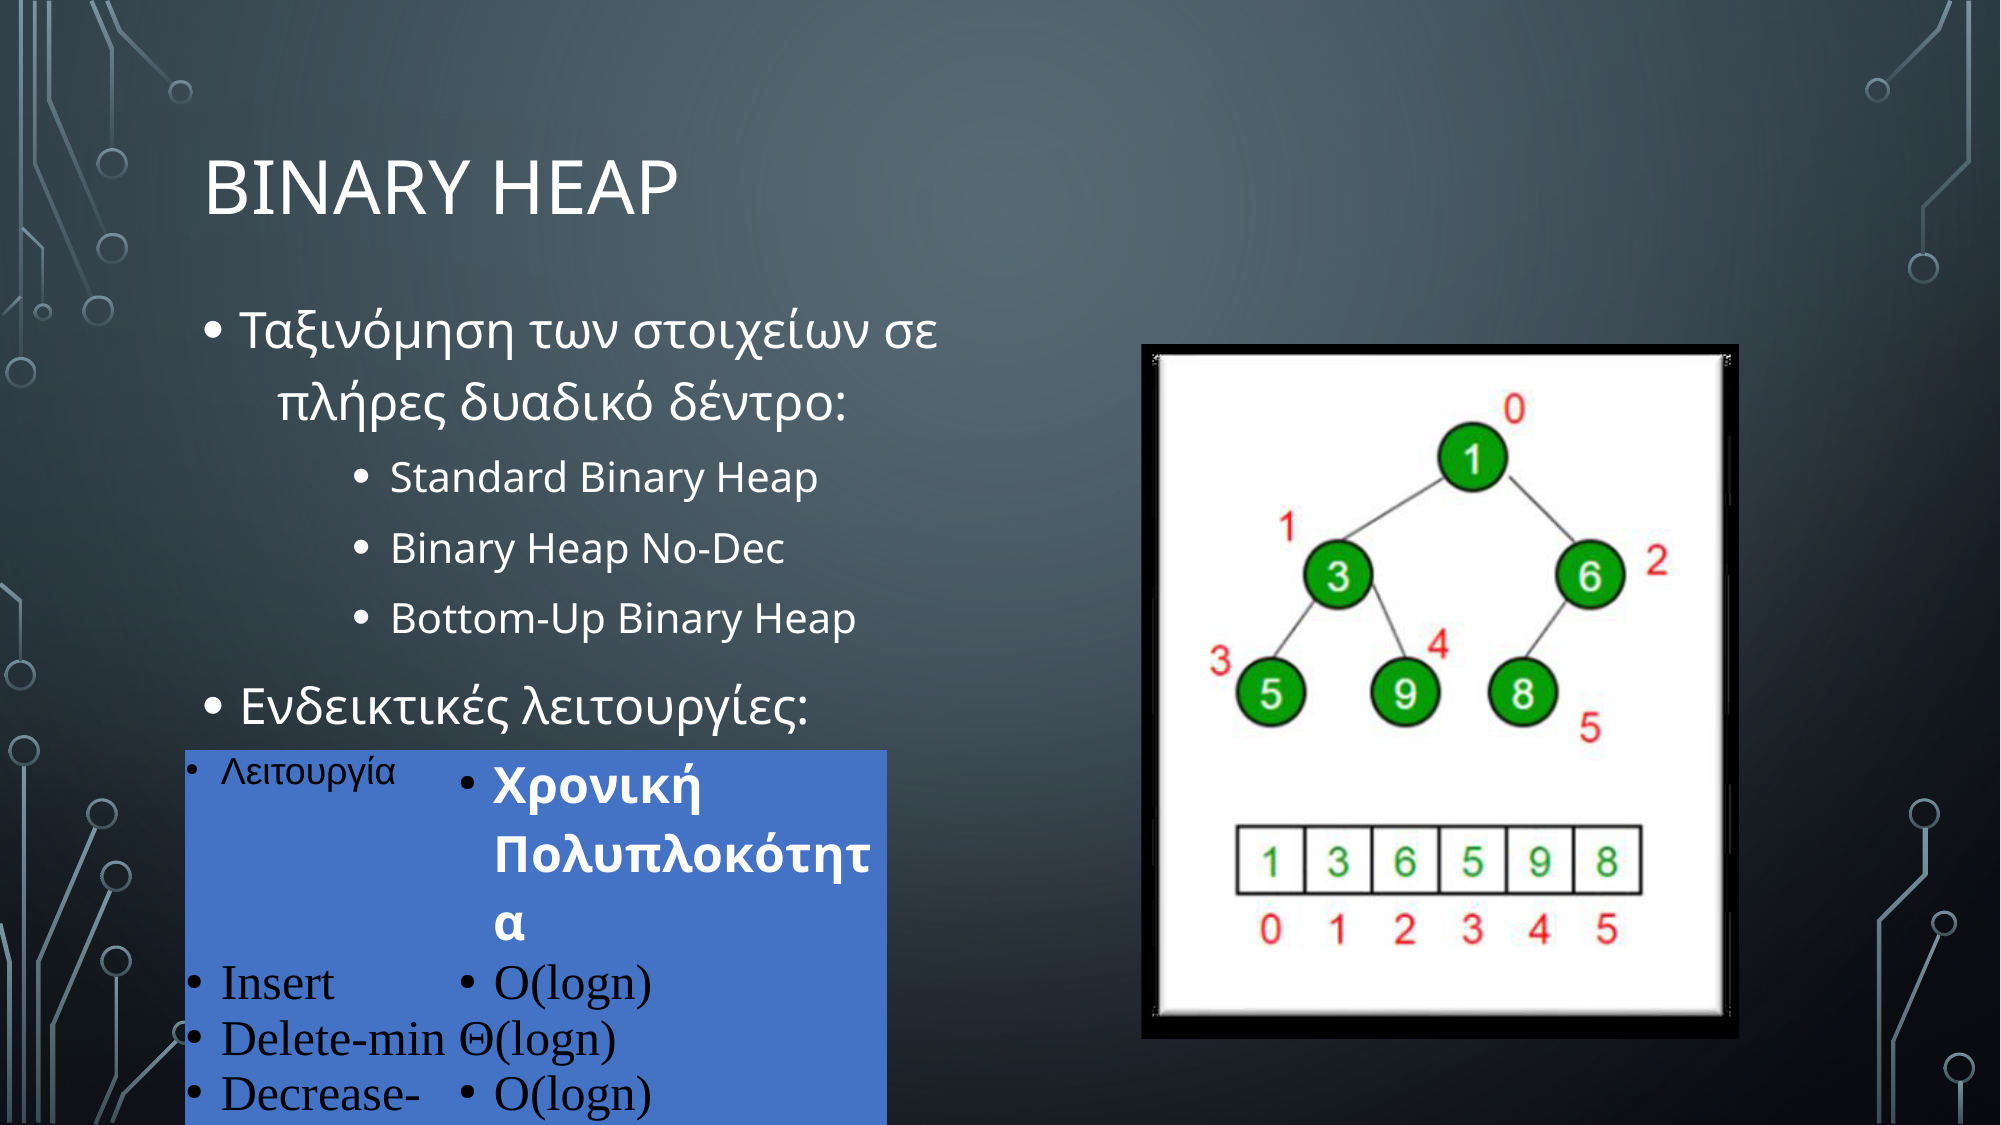

# BINARY HEAP
Ταξινόμηση των στοιχείων σε πλήρες δυαδικό δέντρο:
Standard Binary Heap
Binary Heap No-Dec
Bottom-Up Binary Heap
Ενδεικτικές λειτουργίες:
| Λειτουργία | Χρονική Πολυπλοκότητα |
| --- | --- |
| Insert | O(logn) |
| Delete-min | Θ(logn) |
| Decrease-key | O(logn) |